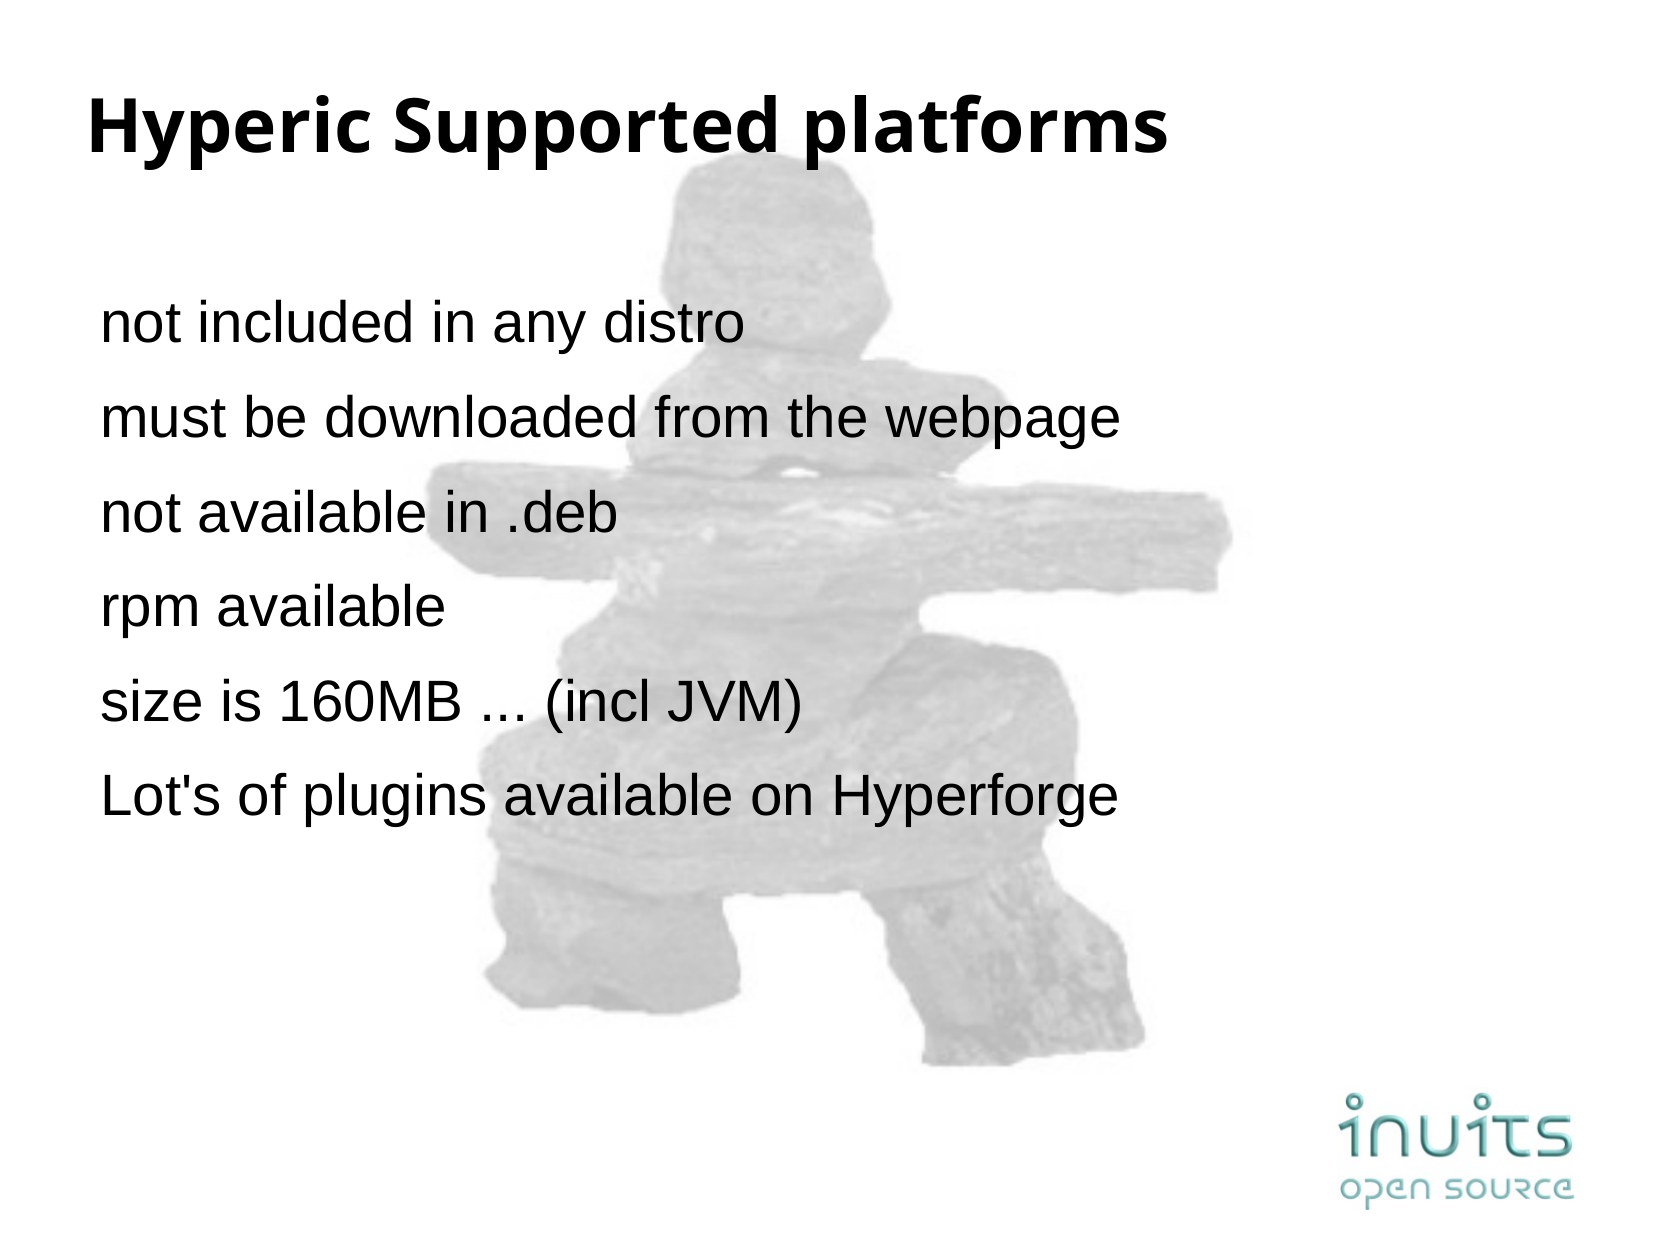

# Hyperic Supported platforms
not included in any distro
must be downloaded from the webpage
not available in .deb
rpm available
size is 160MB ... (incl JVM)
Lot's of plugins available on Hyperforge
54